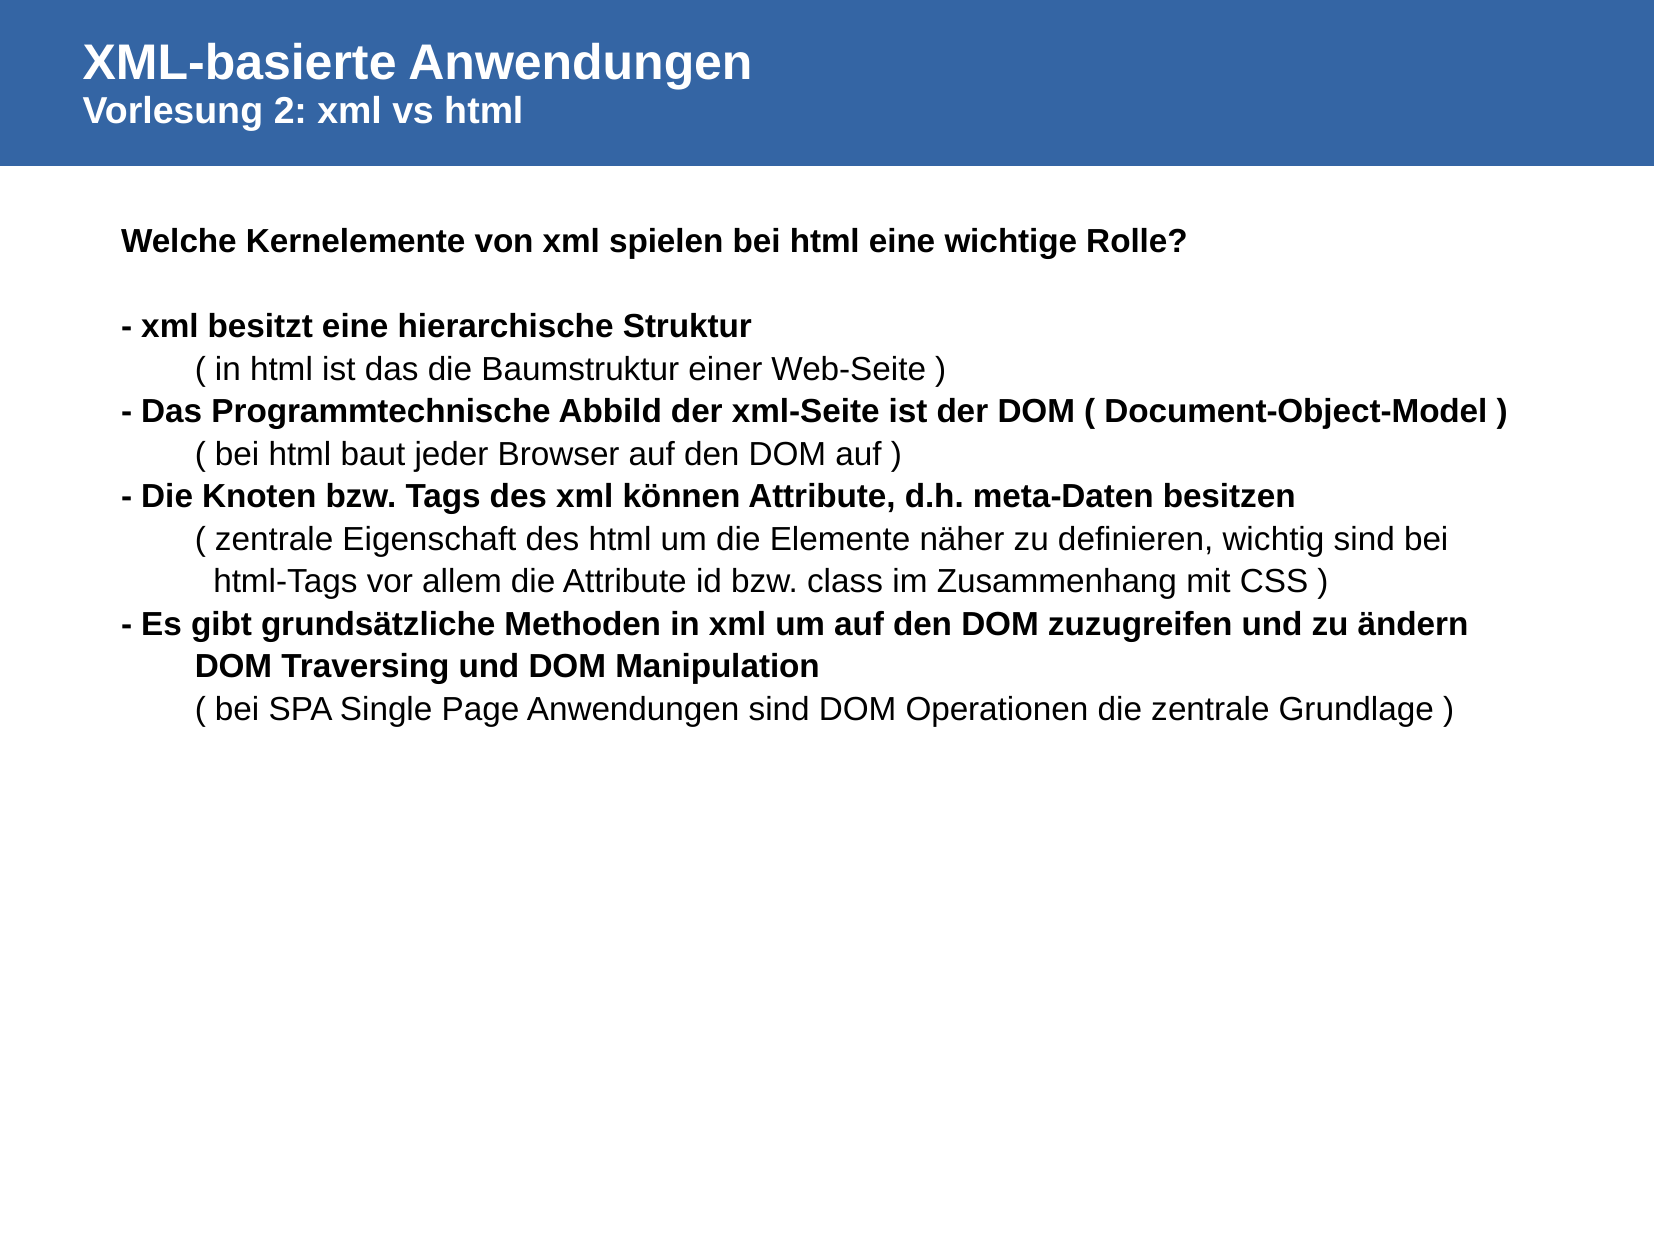

# XML-basierte Anwendungen Vorlesung 2: xml vs html
Welche Kernelemente von xml spielen bei html eine wichtige Rolle?
- xml besitzt eine hierarchische Struktur
	( in html ist das die Baumstruktur einer Web-Seite )
- Das Programmtechnische Abbild der xml-Seite ist der DOM ( Document-Object-Model )
	( bei html baut jeder Browser auf den DOM auf )
- Die Knoten bzw. Tags des xml können Attribute, d.h. meta-Daten besitzen
	( zentrale Eigenschaft des html um die Elemente näher zu definieren, wichtig sind bei
	 html-Tags vor allem die Attribute id bzw. class im Zusammenhang mit CSS )
- Es gibt grundsätzliche Methoden in xml um auf den DOM zuzugreifen und zu ändern
	DOM Traversing und DOM Manipulation
	( bei SPA Single Page Anwendungen sind DOM Operationen die zentrale Grundlage )